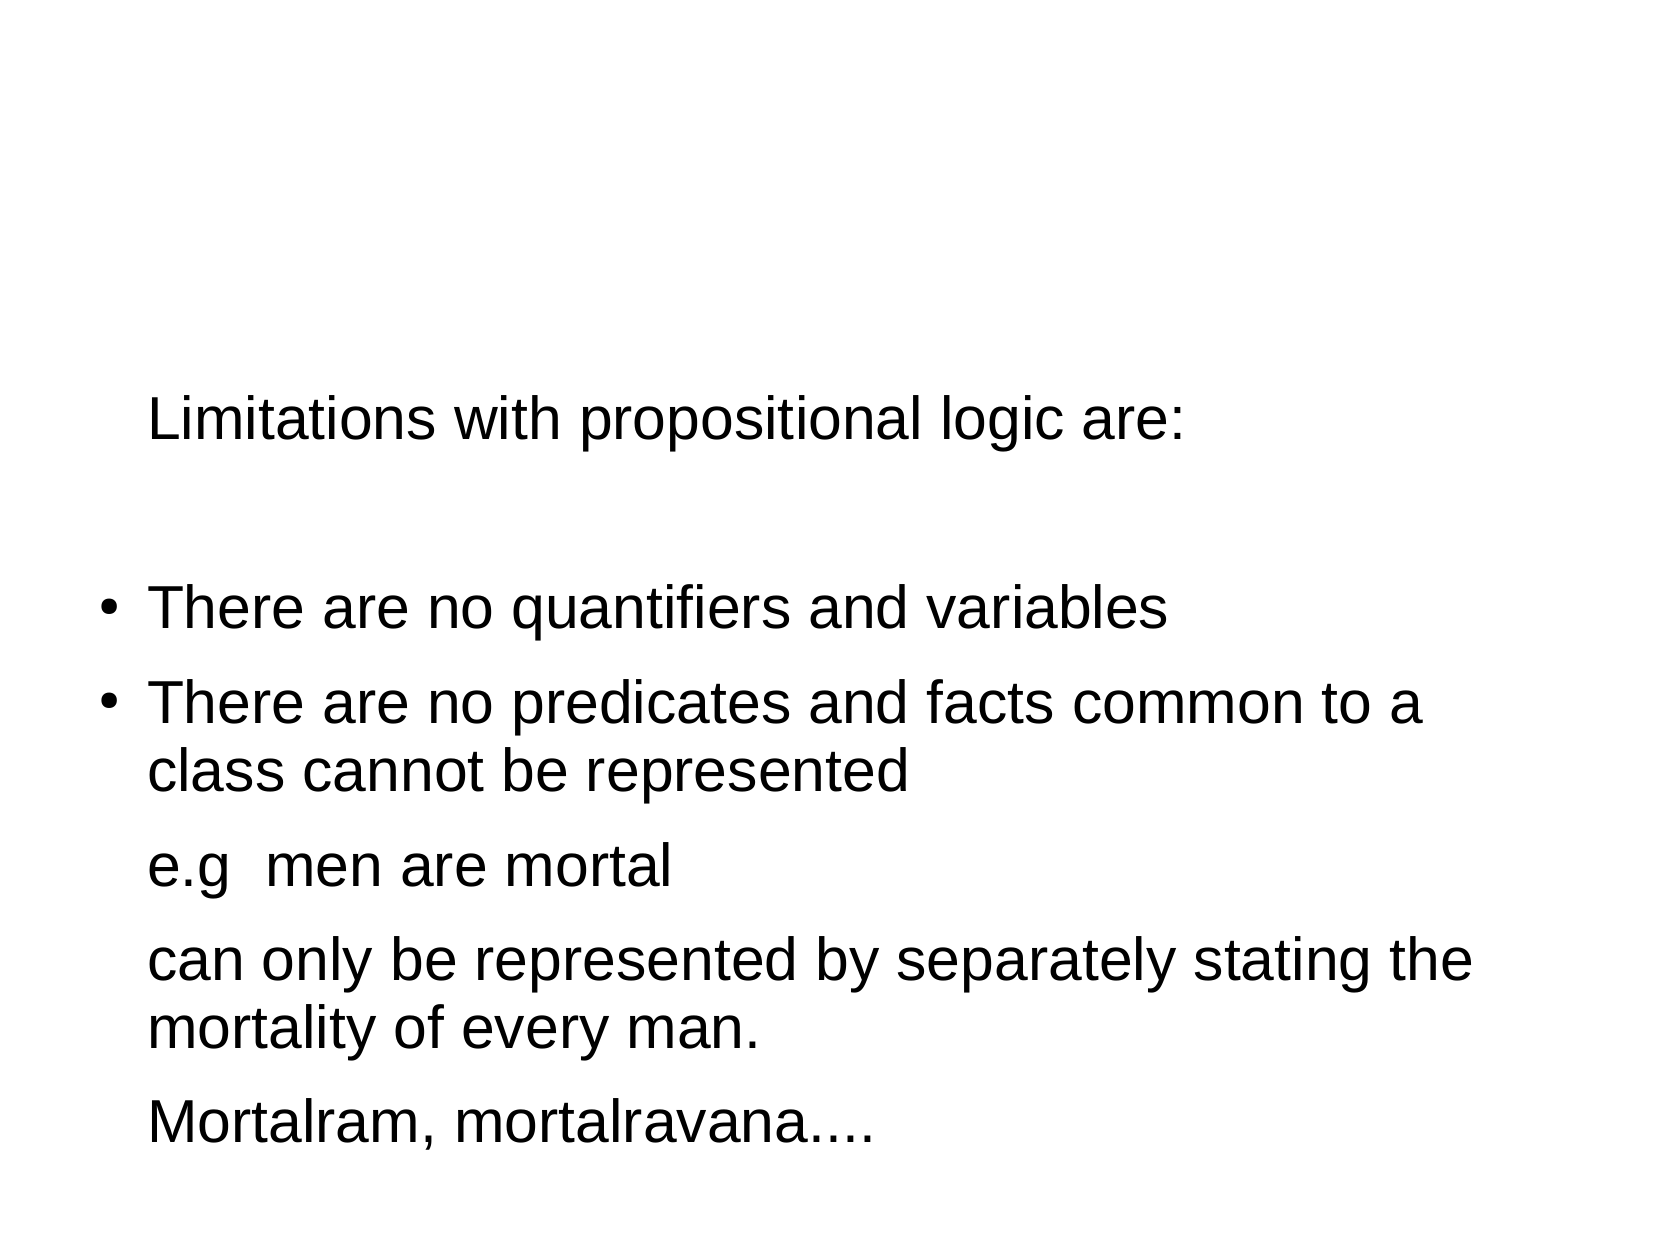

#
Limitations with propositional logic are:
There are no quantifiers and variables
There are no predicates and facts common to a class cannot be represented
e.g men are mortal
can only be represented by separately stating the mortality of every man.
Mortalram, mortalravana....